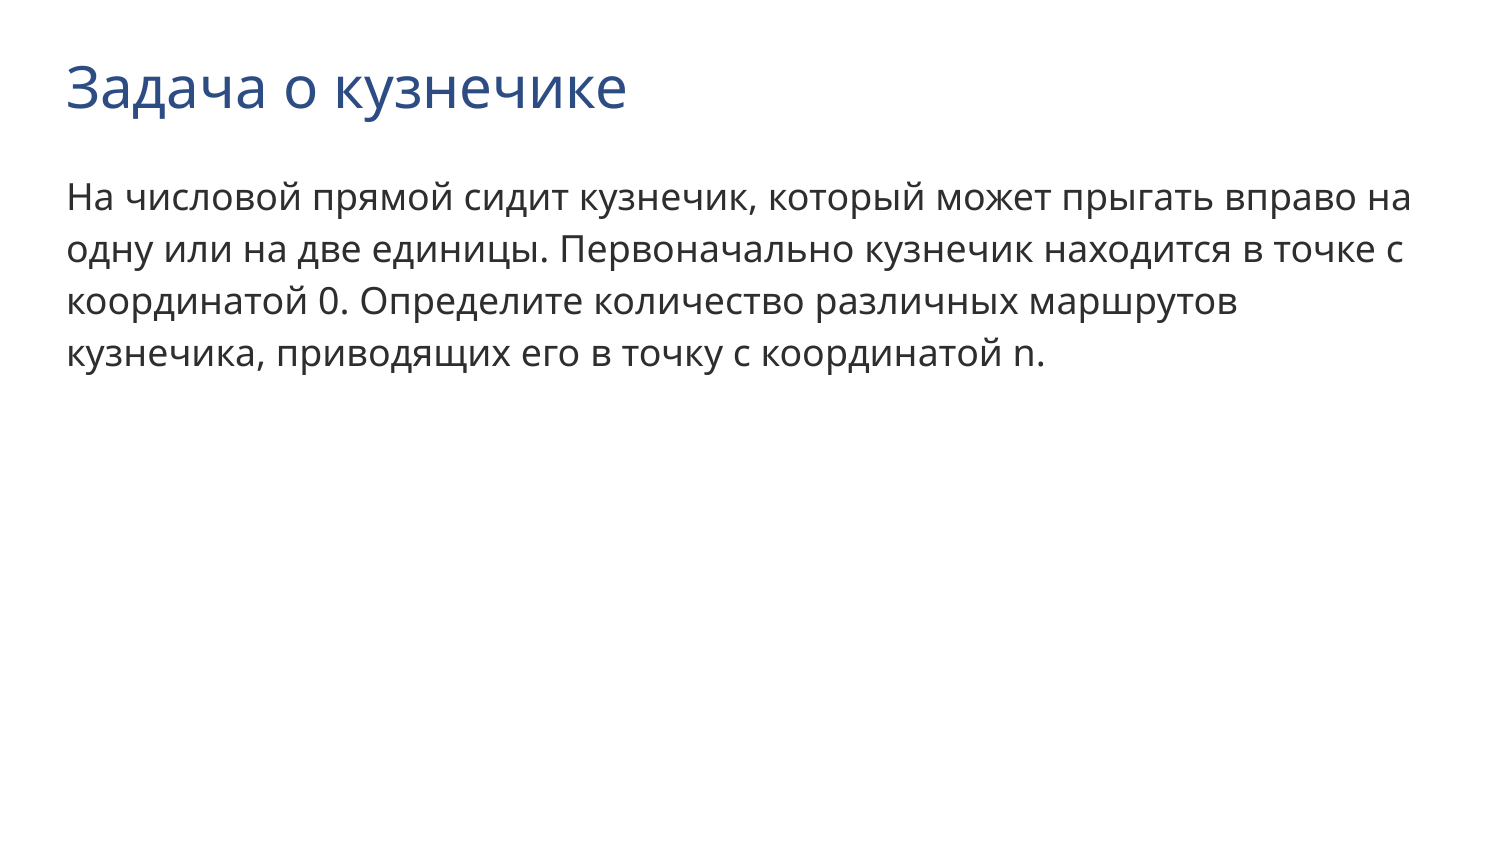

# Задача о кузнечике
На числовой прямой сидит кузнечик, который может прыгать вправо на одну или на две единицы. Первоначально кузнечик находится в точке с координатой 0. Определите количество различных маршрутов кузнечика, приводящих его в точку с координатой n.